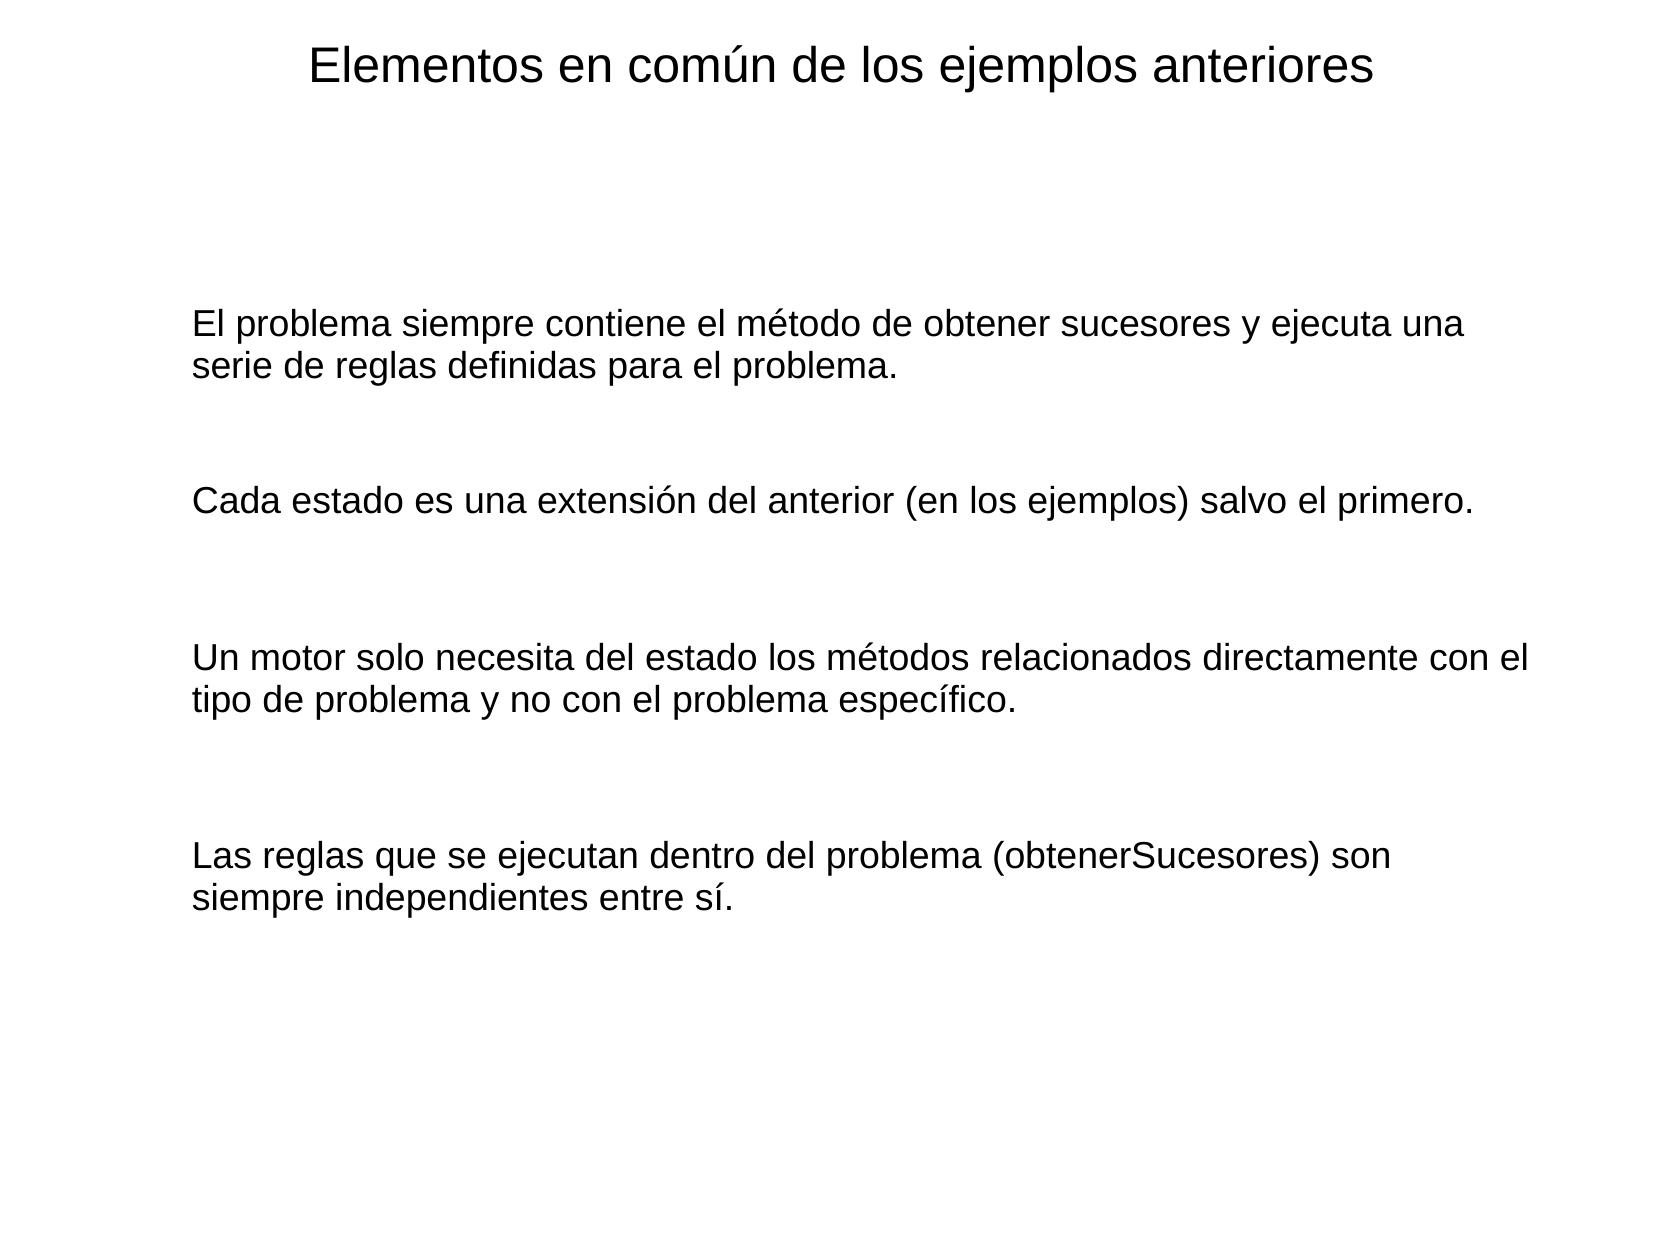

Elementos en común de los ejemplos anteriores
El problema siempre contiene el método de obtener sucesores y ejecuta una serie de reglas definidas para el problema.
Cada estado es una extensión del anterior (en los ejemplos) salvo el primero.
Un motor solo necesita del estado los métodos relacionados directamente con el tipo de problema y no con el problema específico.
Las reglas que se ejecutan dentro del problema (obtenerSucesores) son siempre independientes entre sí.